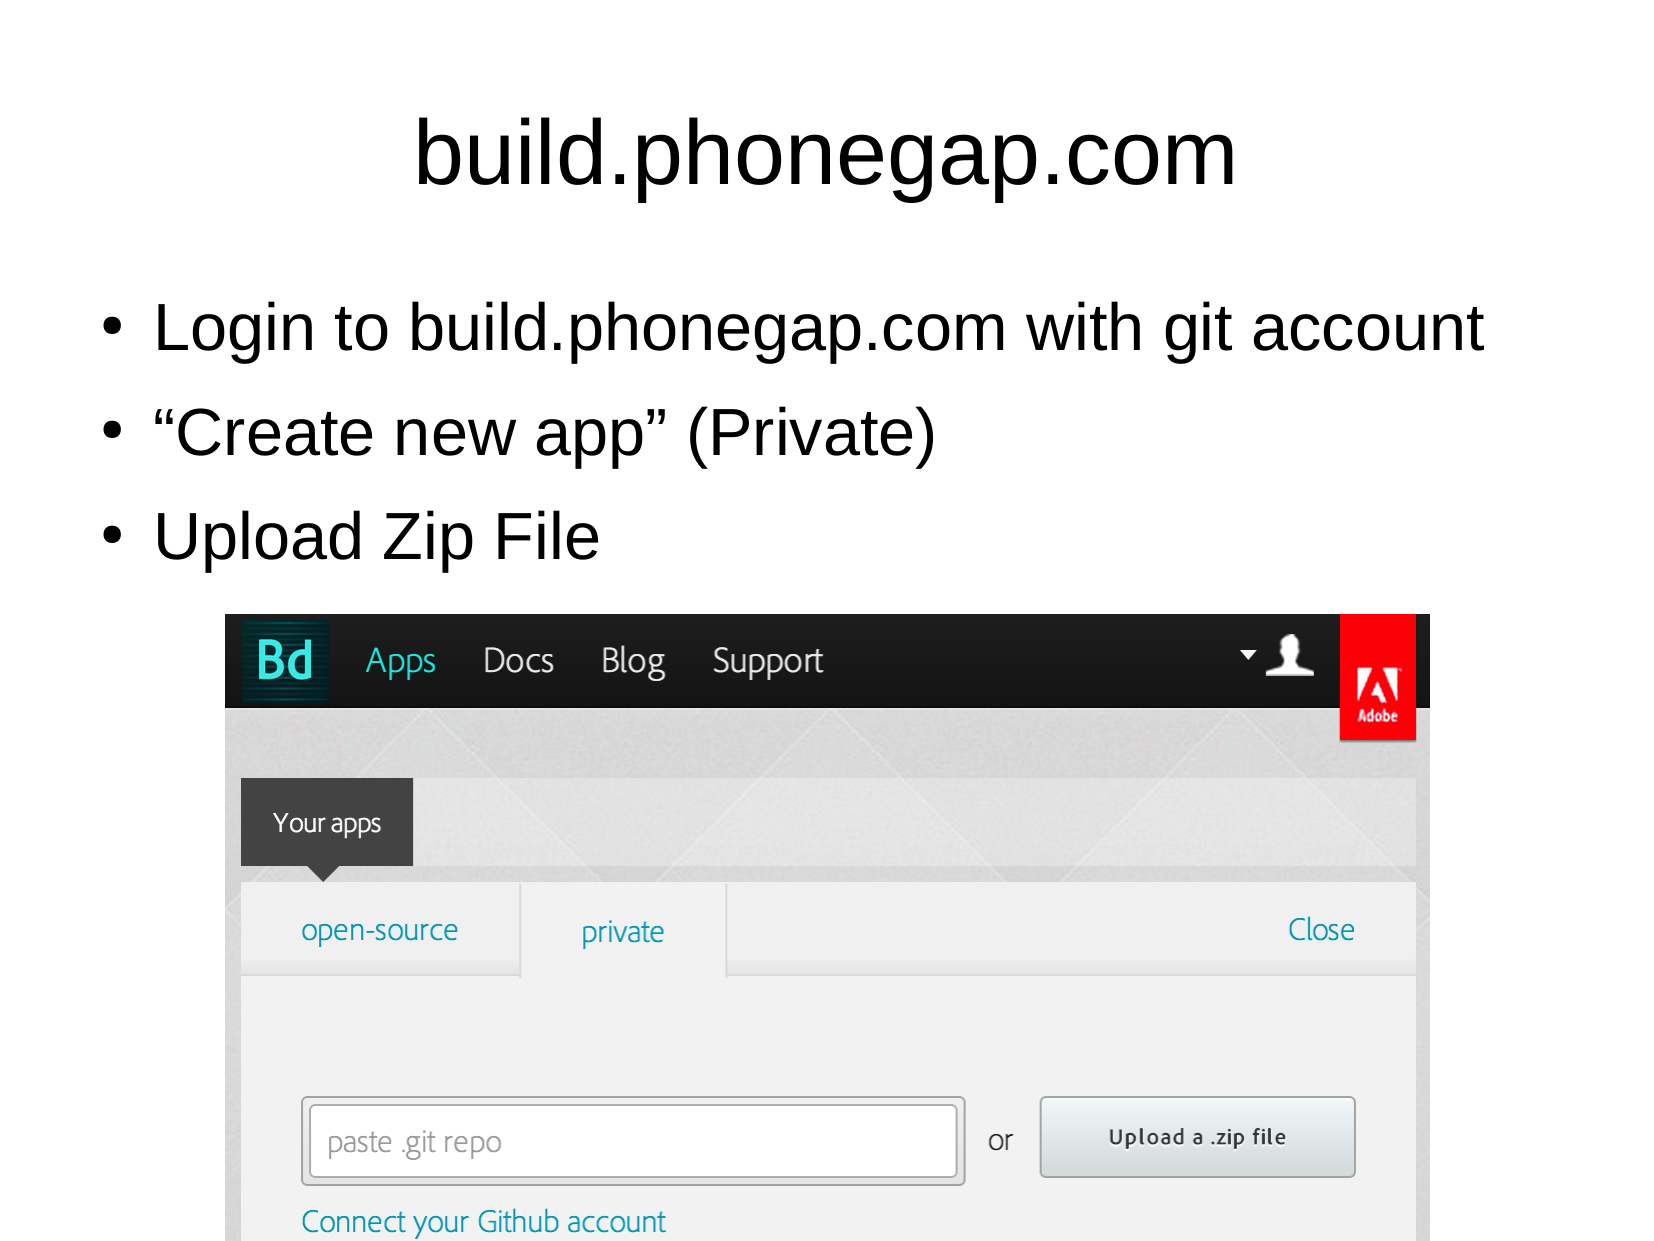

# build.phonegap.com
Login to build.phonegap.com with git account
“Create new app” (Private)
Upload Zip File